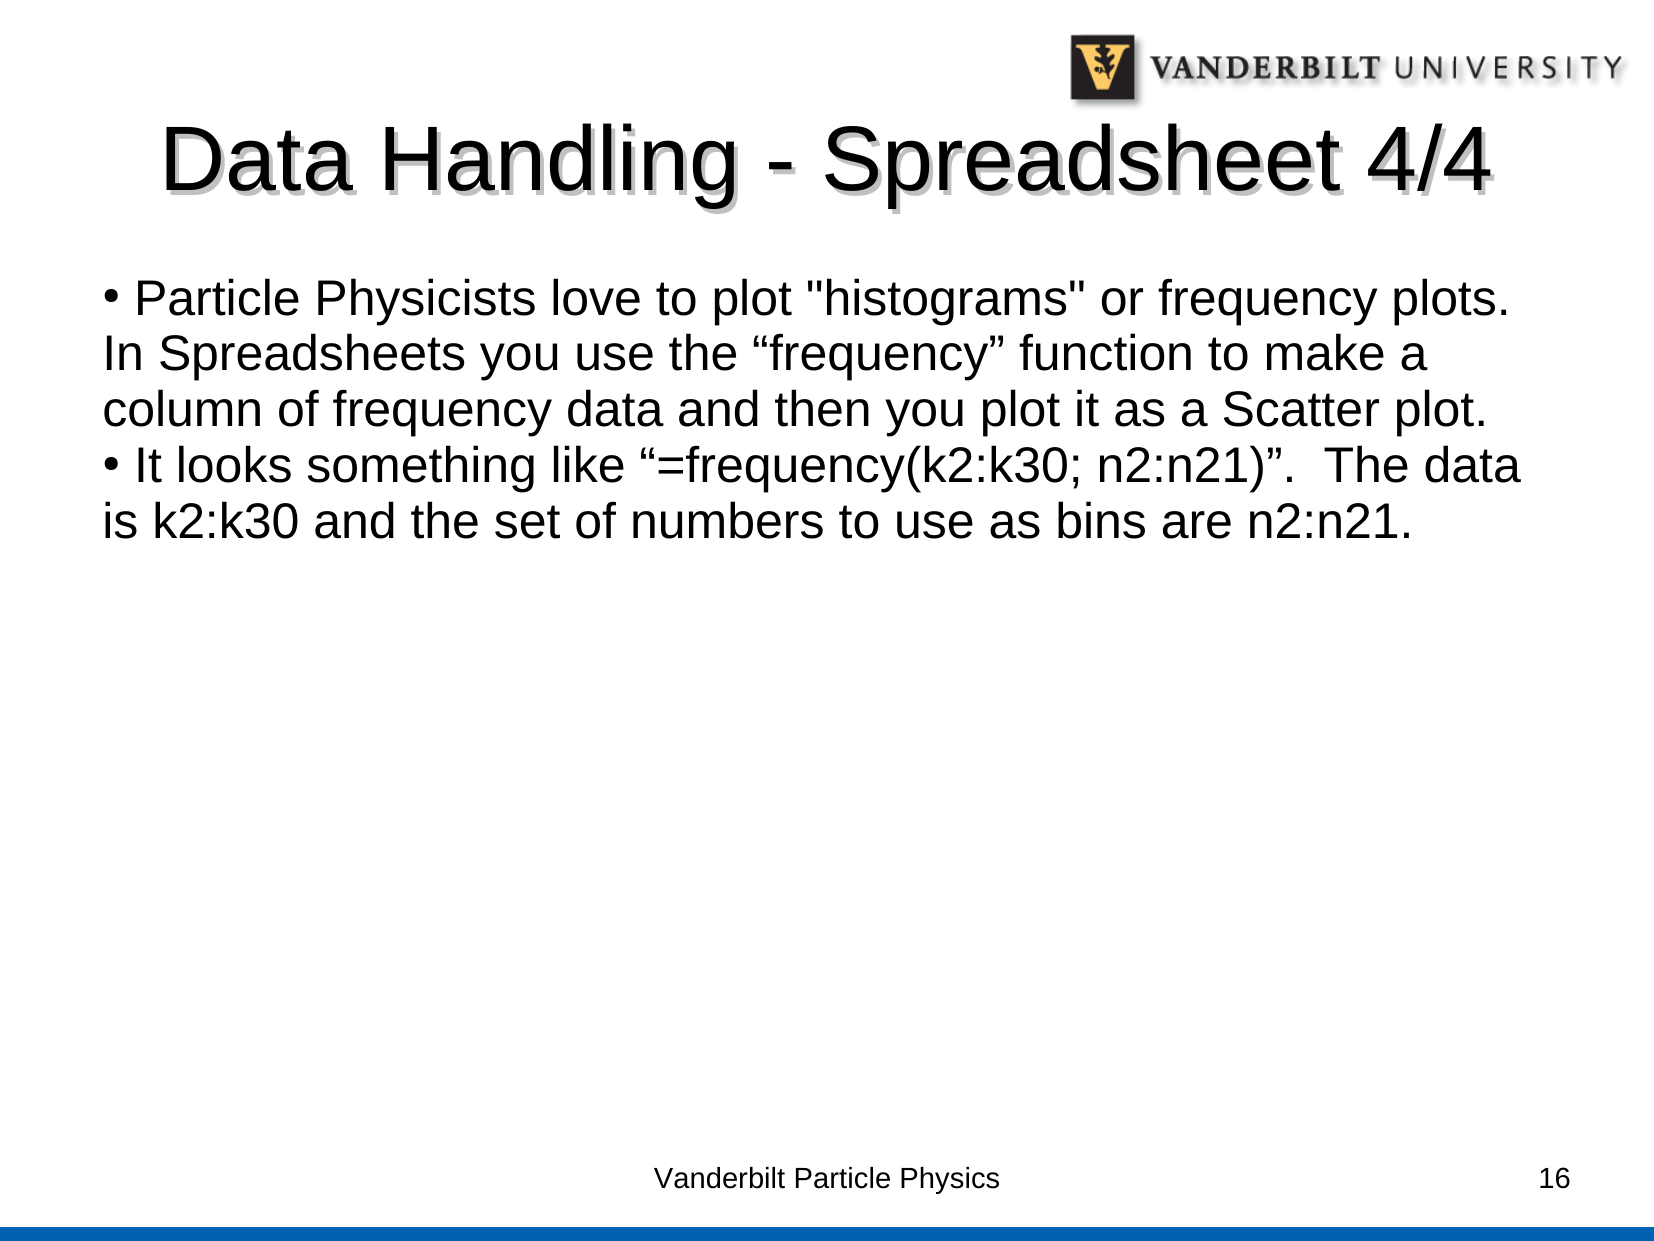

# Data Handling - Spreadsheet 4/4
 Particle Physicists love to plot "histograms" or frequency plots. In Spreadsheets you use the “frequency” function to make a column of frequency data and then you plot it as a Scatter plot.
 It looks something like “=frequency(k2:k30; n2:n21)”. The data is k2:k30 and the set of numbers to use as bins are n2:n21.
Vanderbilt Particle Physics
16